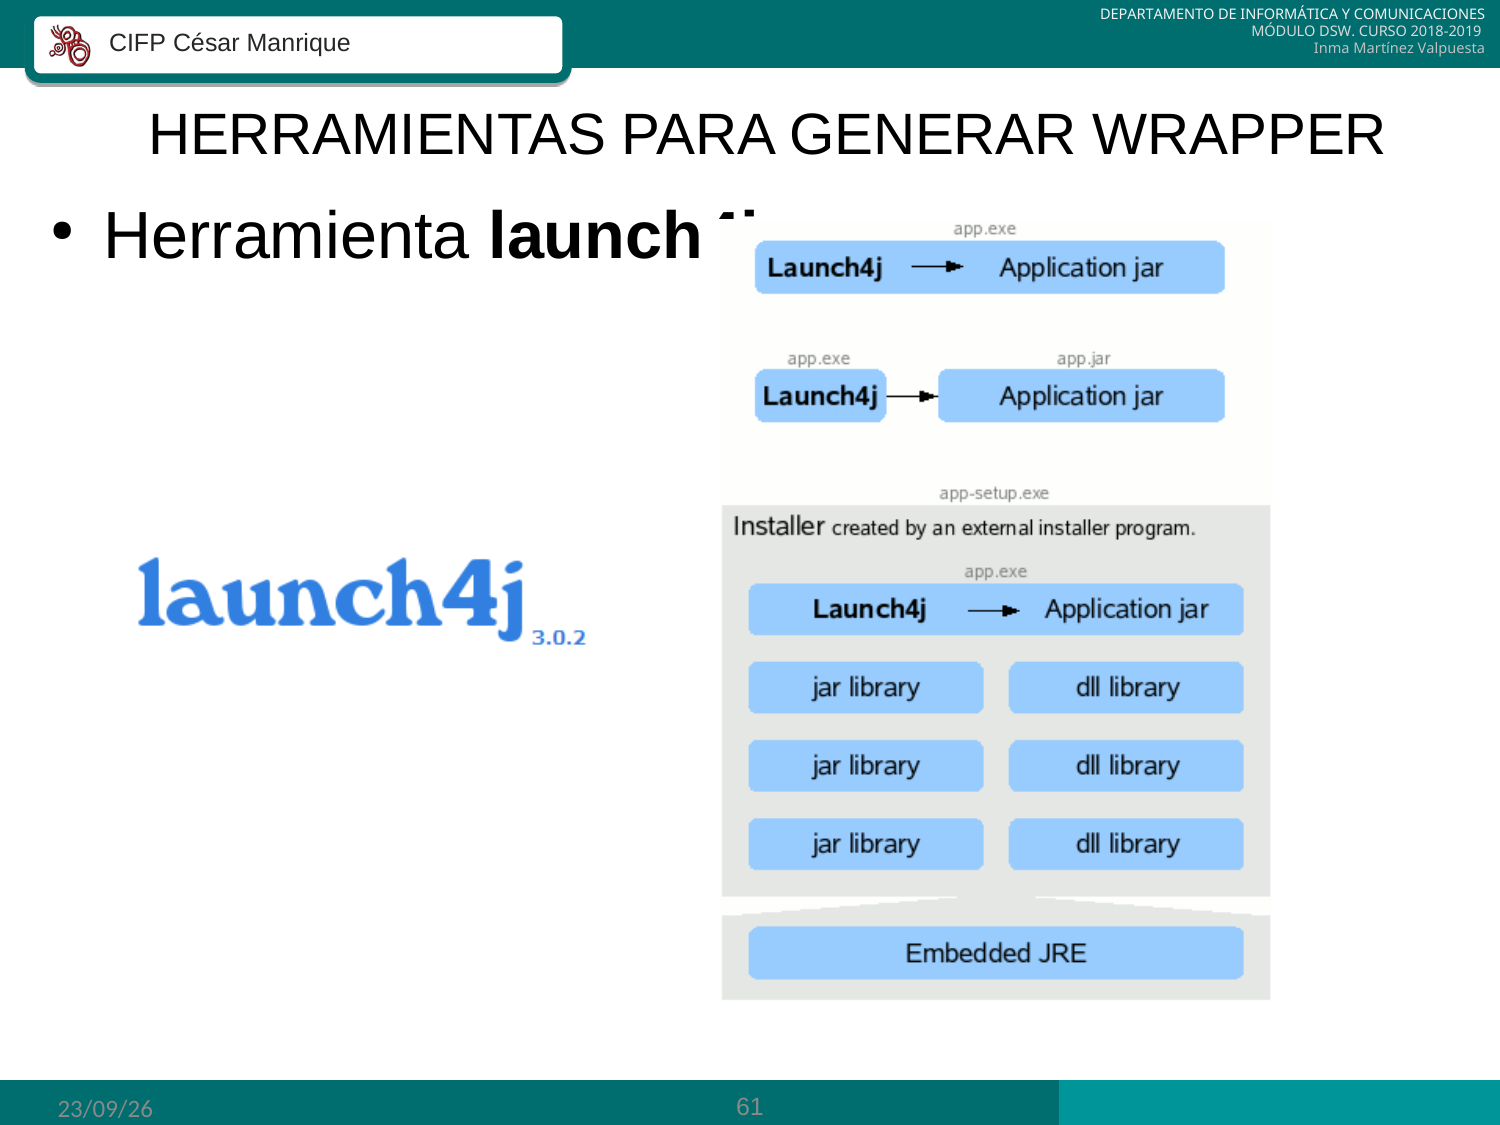

# HERRAMIENTAS PARA GENERAR WRAPPER
Herramienta launch4j